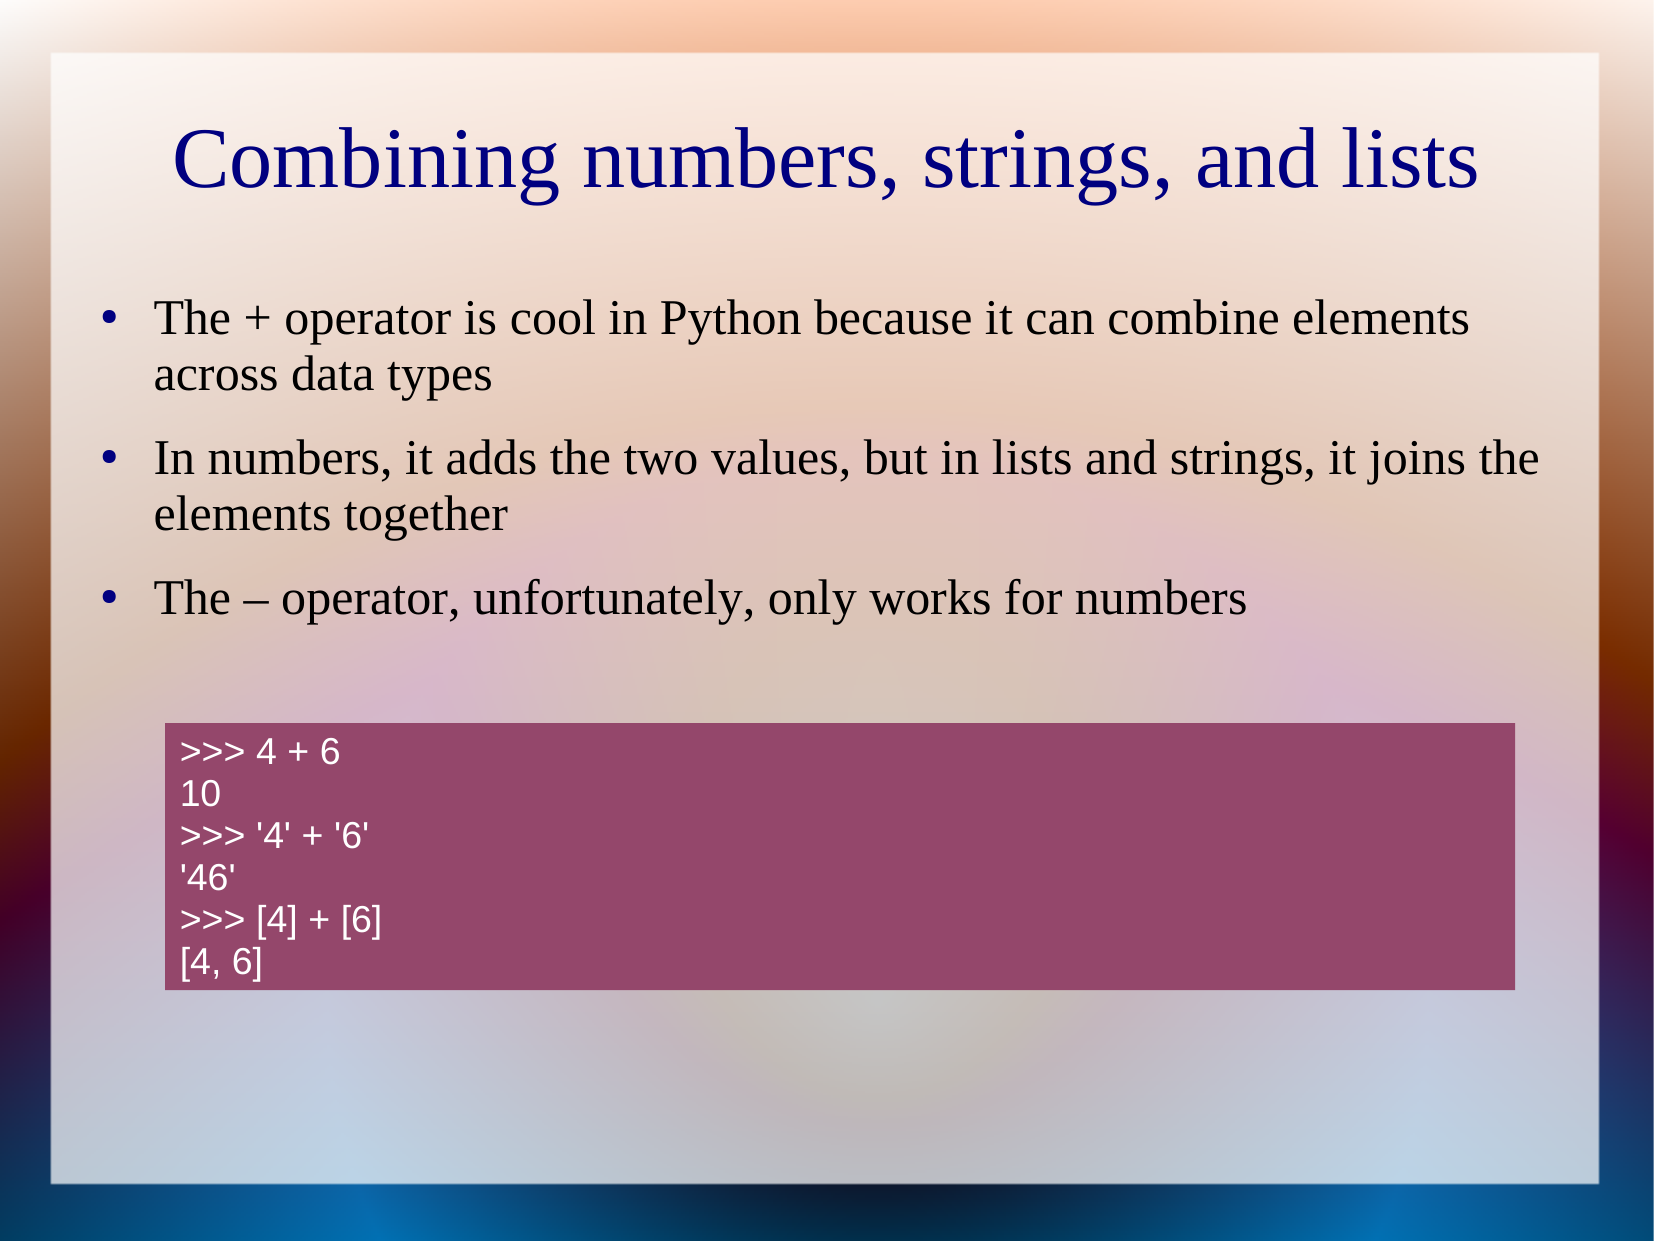

# Combining numbers, strings, and lists
The + operator is cool in Python because it can combine elements across data types
In numbers, it adds the two values, but in lists and strings, it joins the elements together
The – operator, unfortunately, only works for numbers
>>> 4 + 6
10
>>> '4' + '6'
'46'
>>> [4] + [6]
[4, 6]